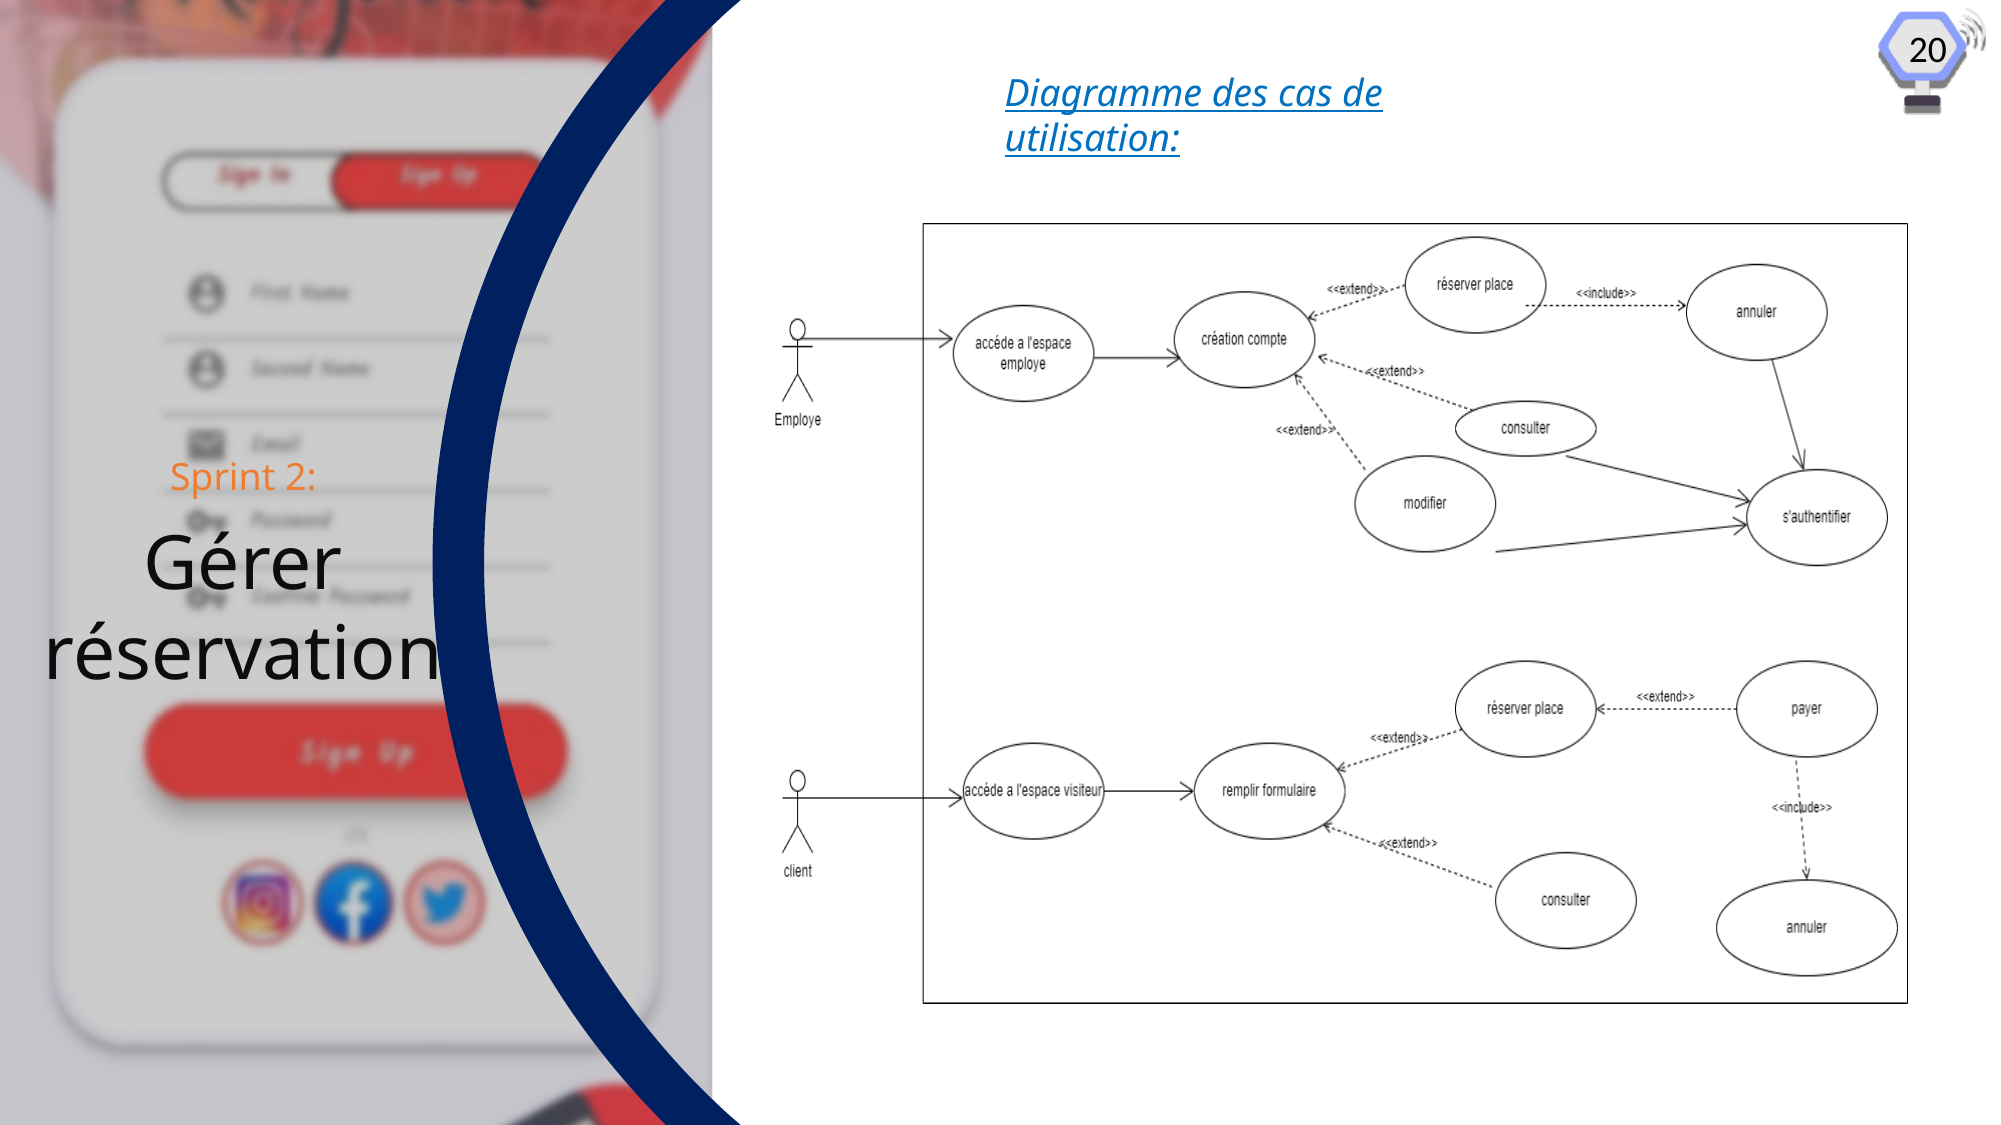

20
Diagramme des cas de utilisation:
Sprint 2:
Gérer réservation